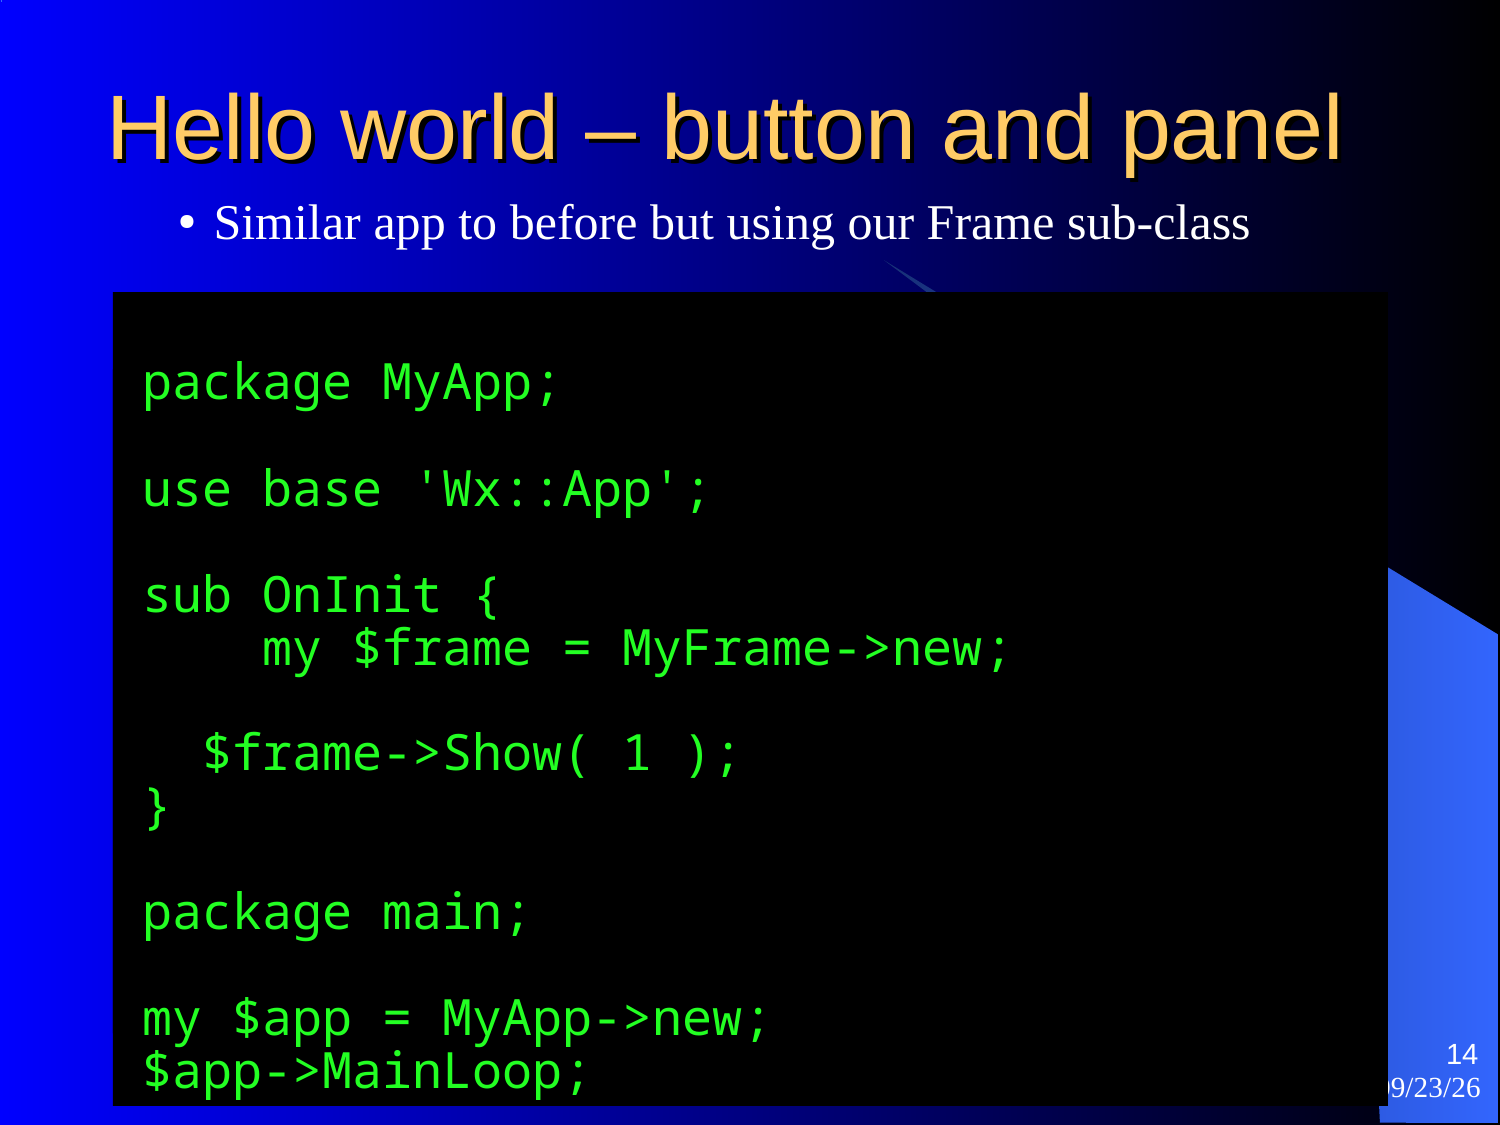

# Hello world – button and panel
Similar app to before but using our Frame sub-class
package MyApp;
use base 'Wx::App';
sub OnInit {
 my $frame = MyFrame->new;
 $frame->Show( 1 );
}
package main;
my $app = MyApp->new;
$app->MainLoop;
package MyFrame;
use base 'Wx::Frame';
14
Introduction to WxWidgets